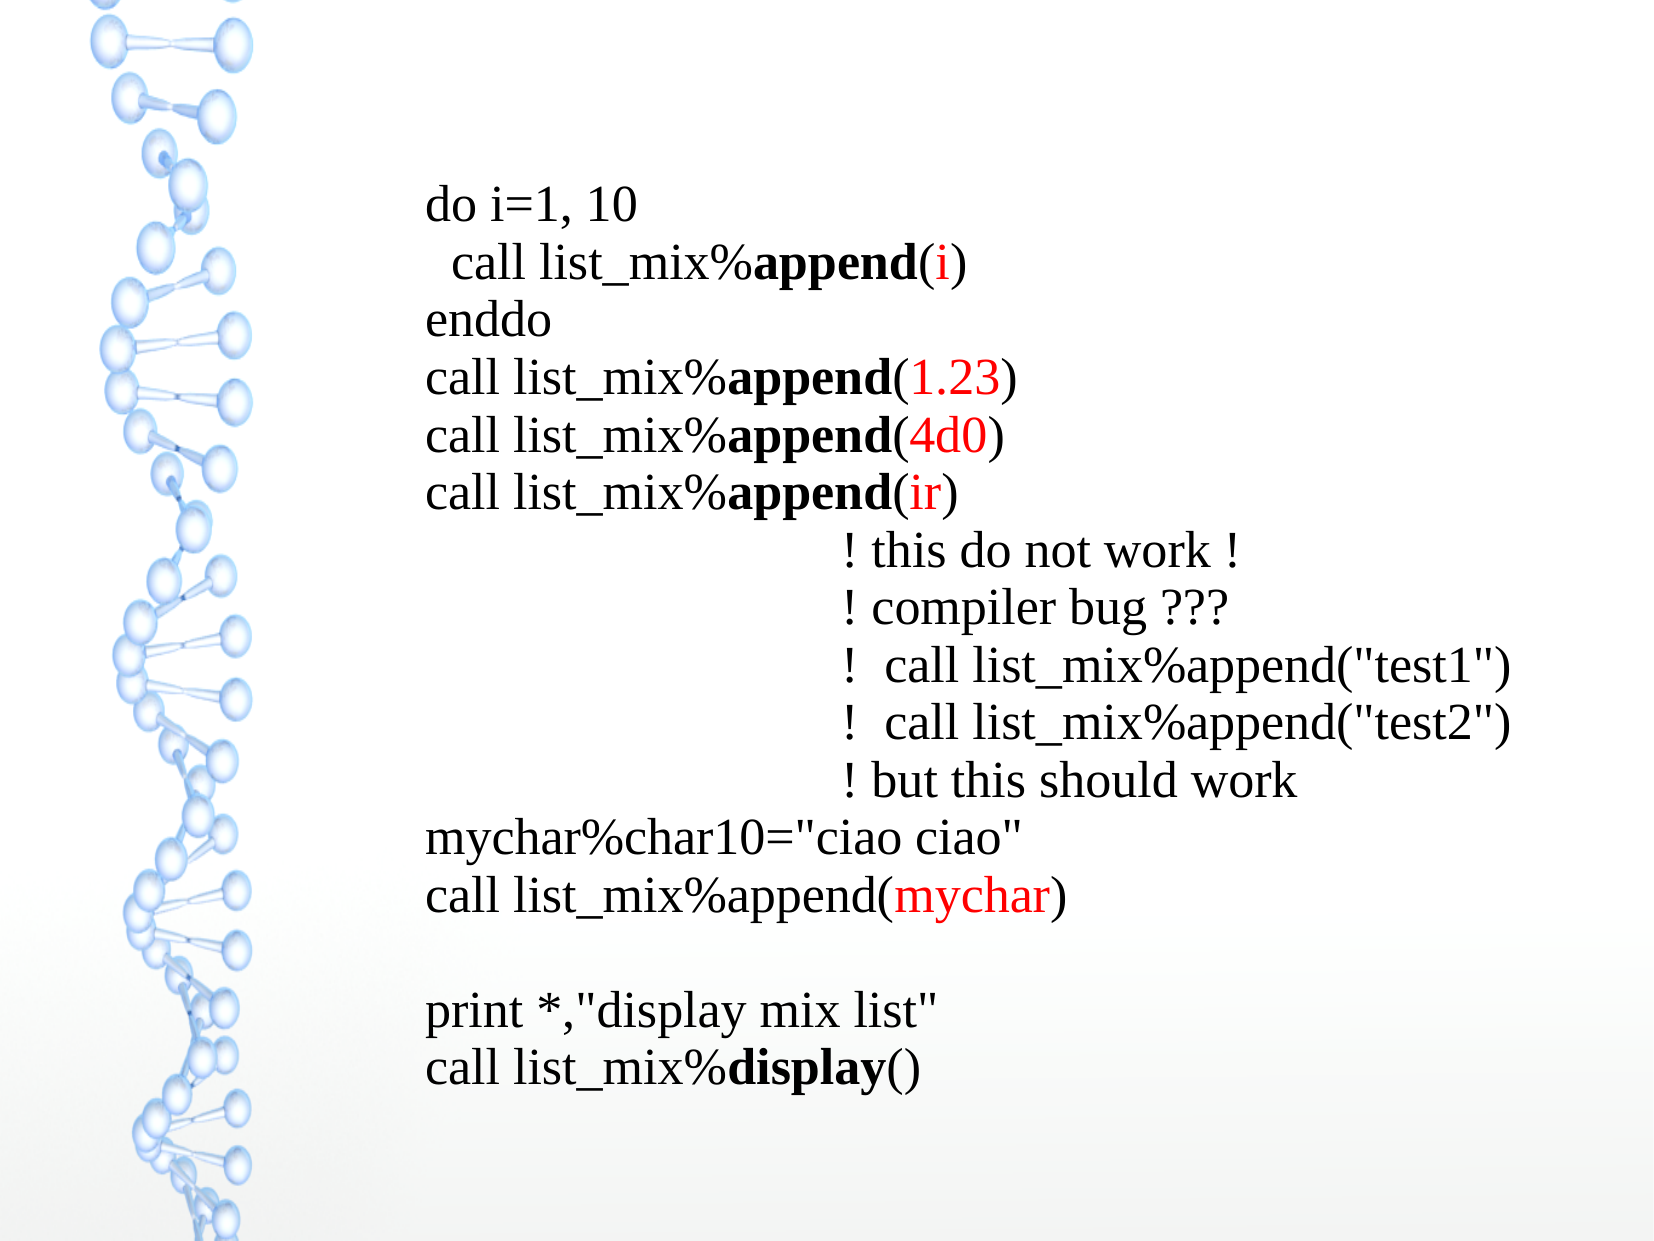

# do i=1, 10
 call list_mix%append(i)
enddo
call list_mix%append(1.23)
call list_mix%append(4d0)
call list_mix%append(ir)
 ! this do not work !
 ! compiler bug ???
 ! call list_mix%append("test1")
 ! call list_mix%append("test2")
 ! but this should work
mychar%char10="ciao ciao"
call list_mix%append(mychar)
print *,"display mix list"
call list_mix%display()